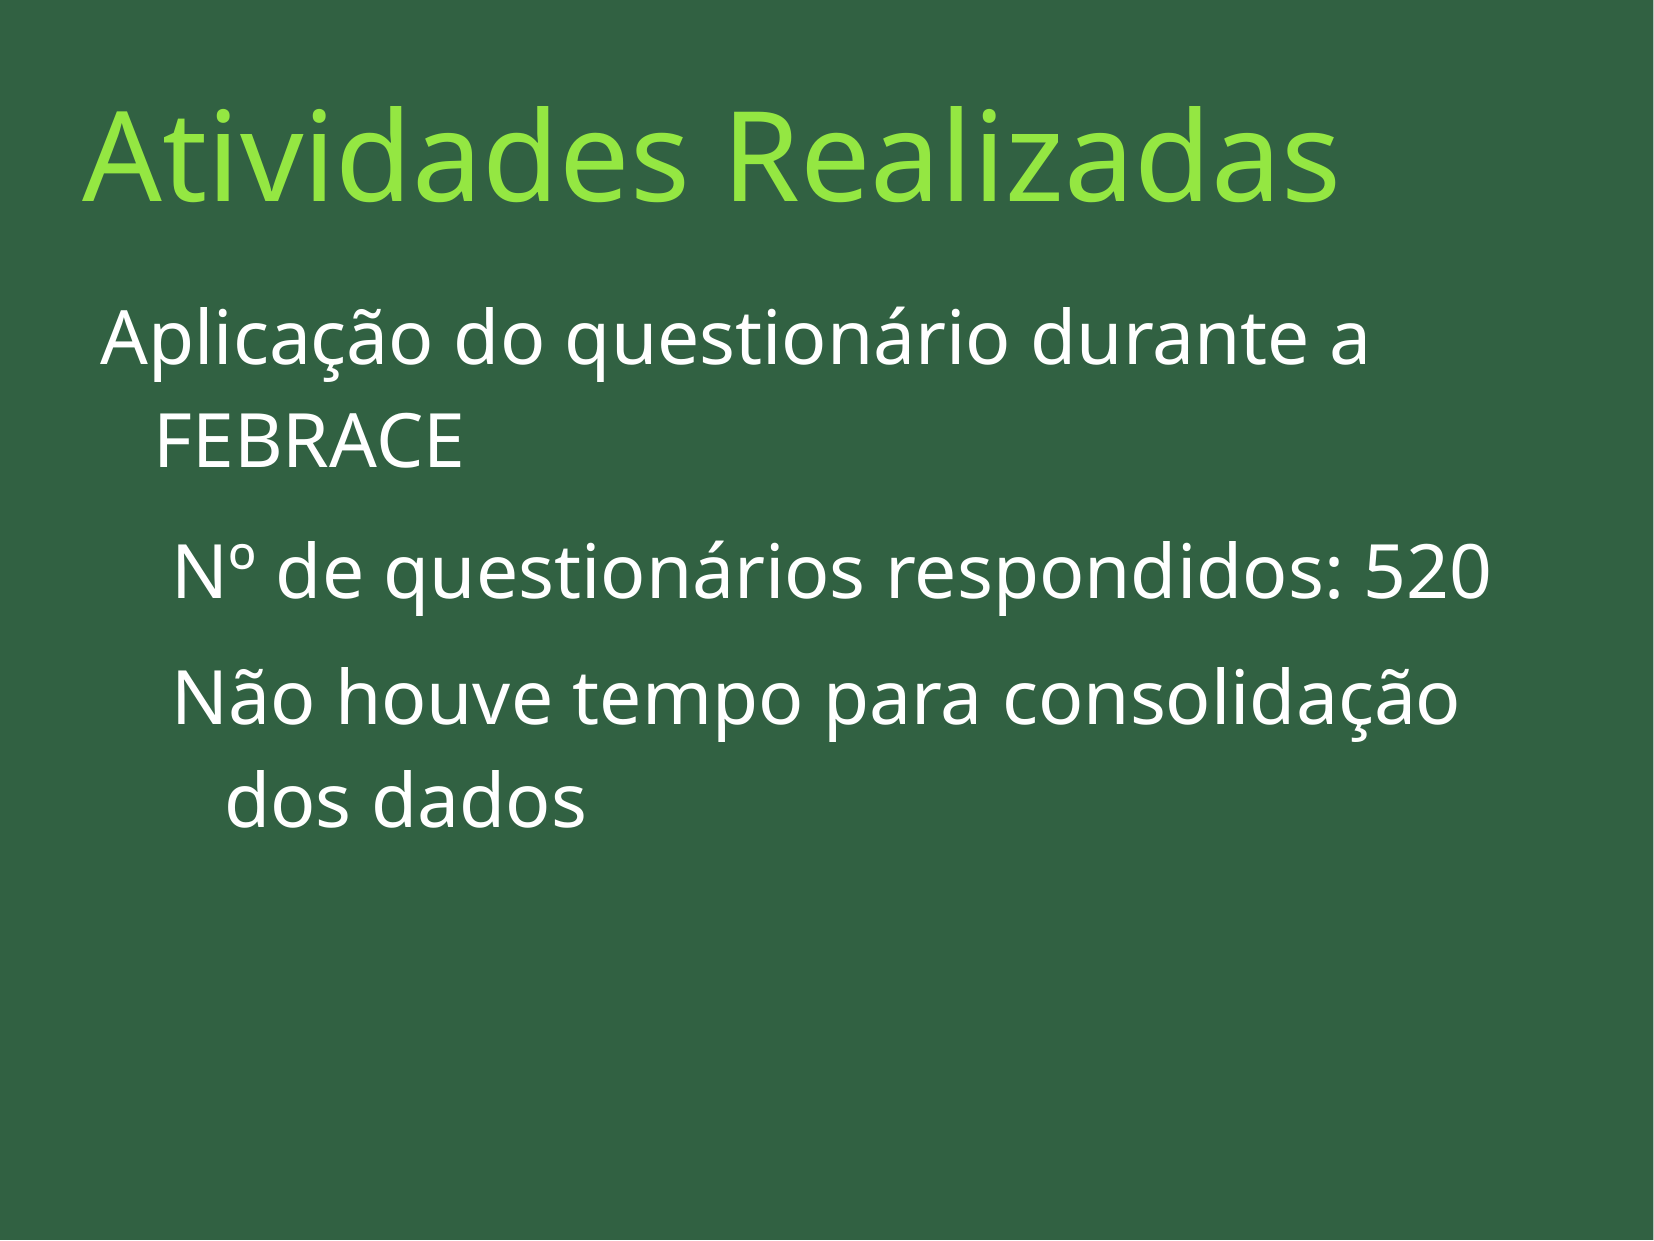

# Atividades Realizadas
Aplicação do questionário durante a FEBRACE
Nº de questionários respondidos: 520
Não houve tempo para consolidação dos dados